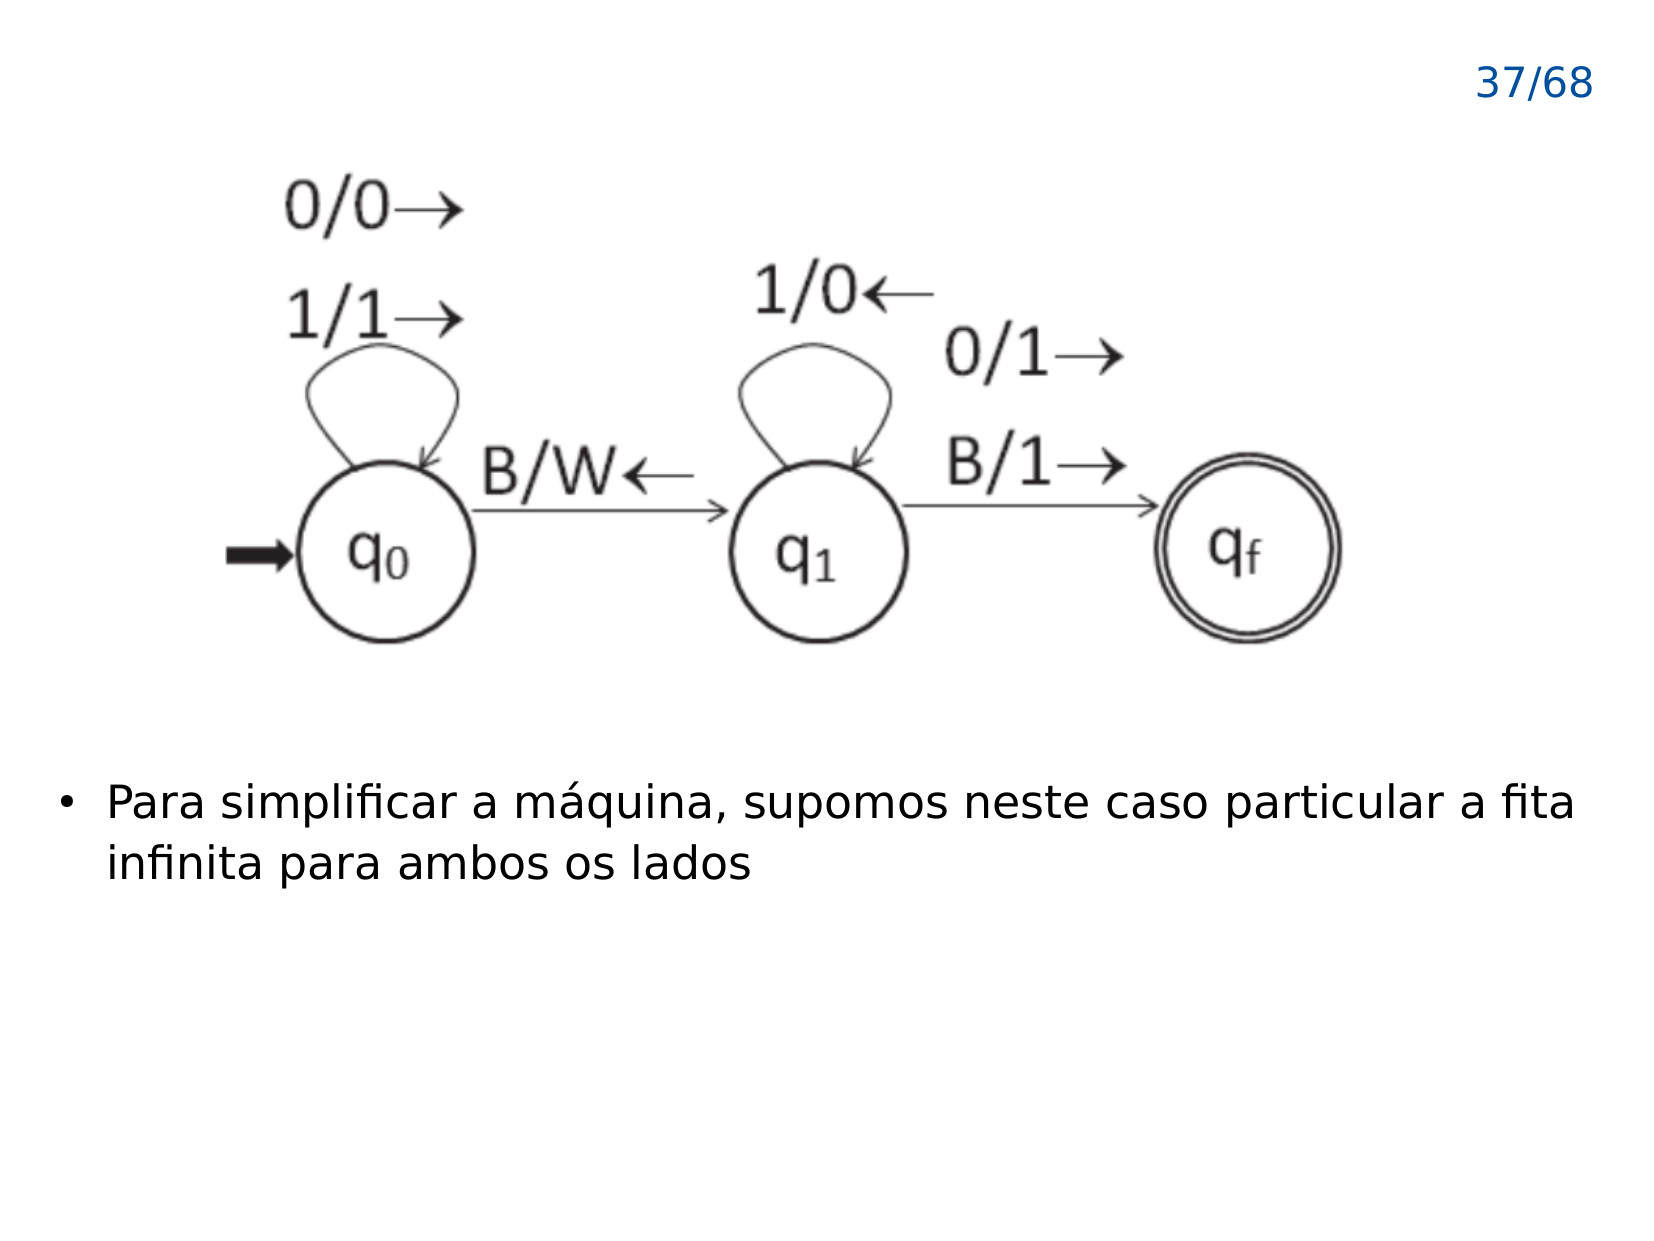

#
37
Para simplificar a máquina, supomos neste caso particular a fita infinita para ambos os lados